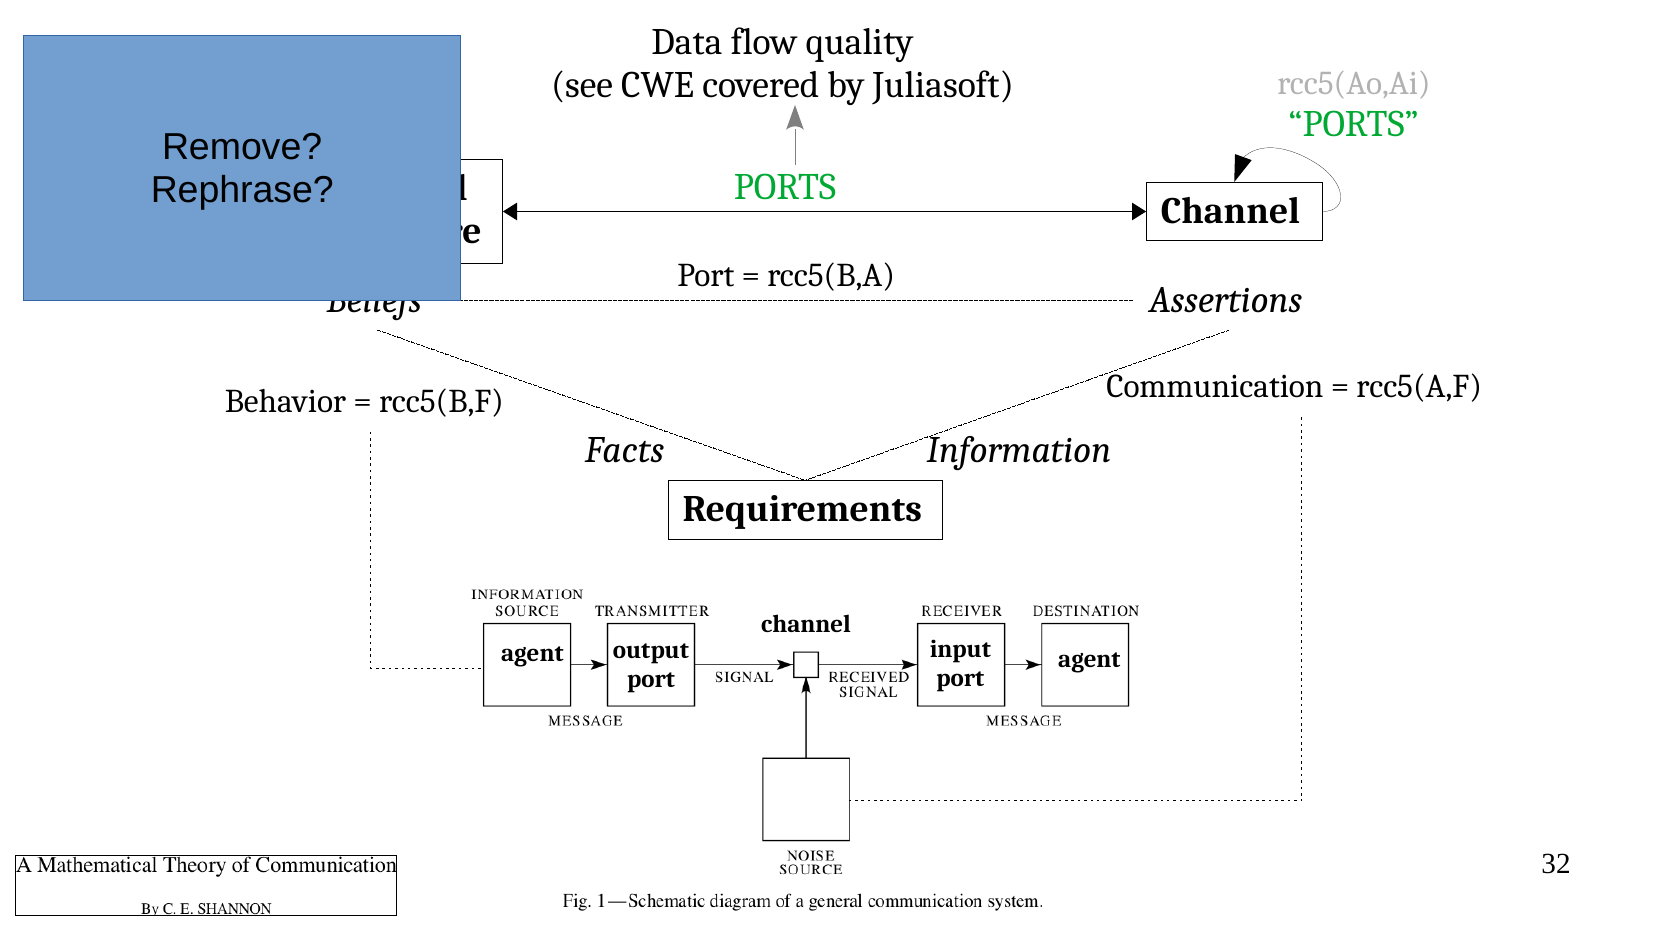

Data flow quality
(see CWE covered by Juliasoft)
Remove?
Rephrase?
rcc5(Bo,Bi)
rcc5(Ao,Ai)
“PORTS”
“PORTS”
PORTS
Functional architecture
Channel
Port = rcc5(B,A)
Beliefs
Assertions
Communication = rcc5(A,F)
Behavior = rcc5(B,F)
Facts
Information
Requirements
channel
input
port
output
port
agent
agent
32